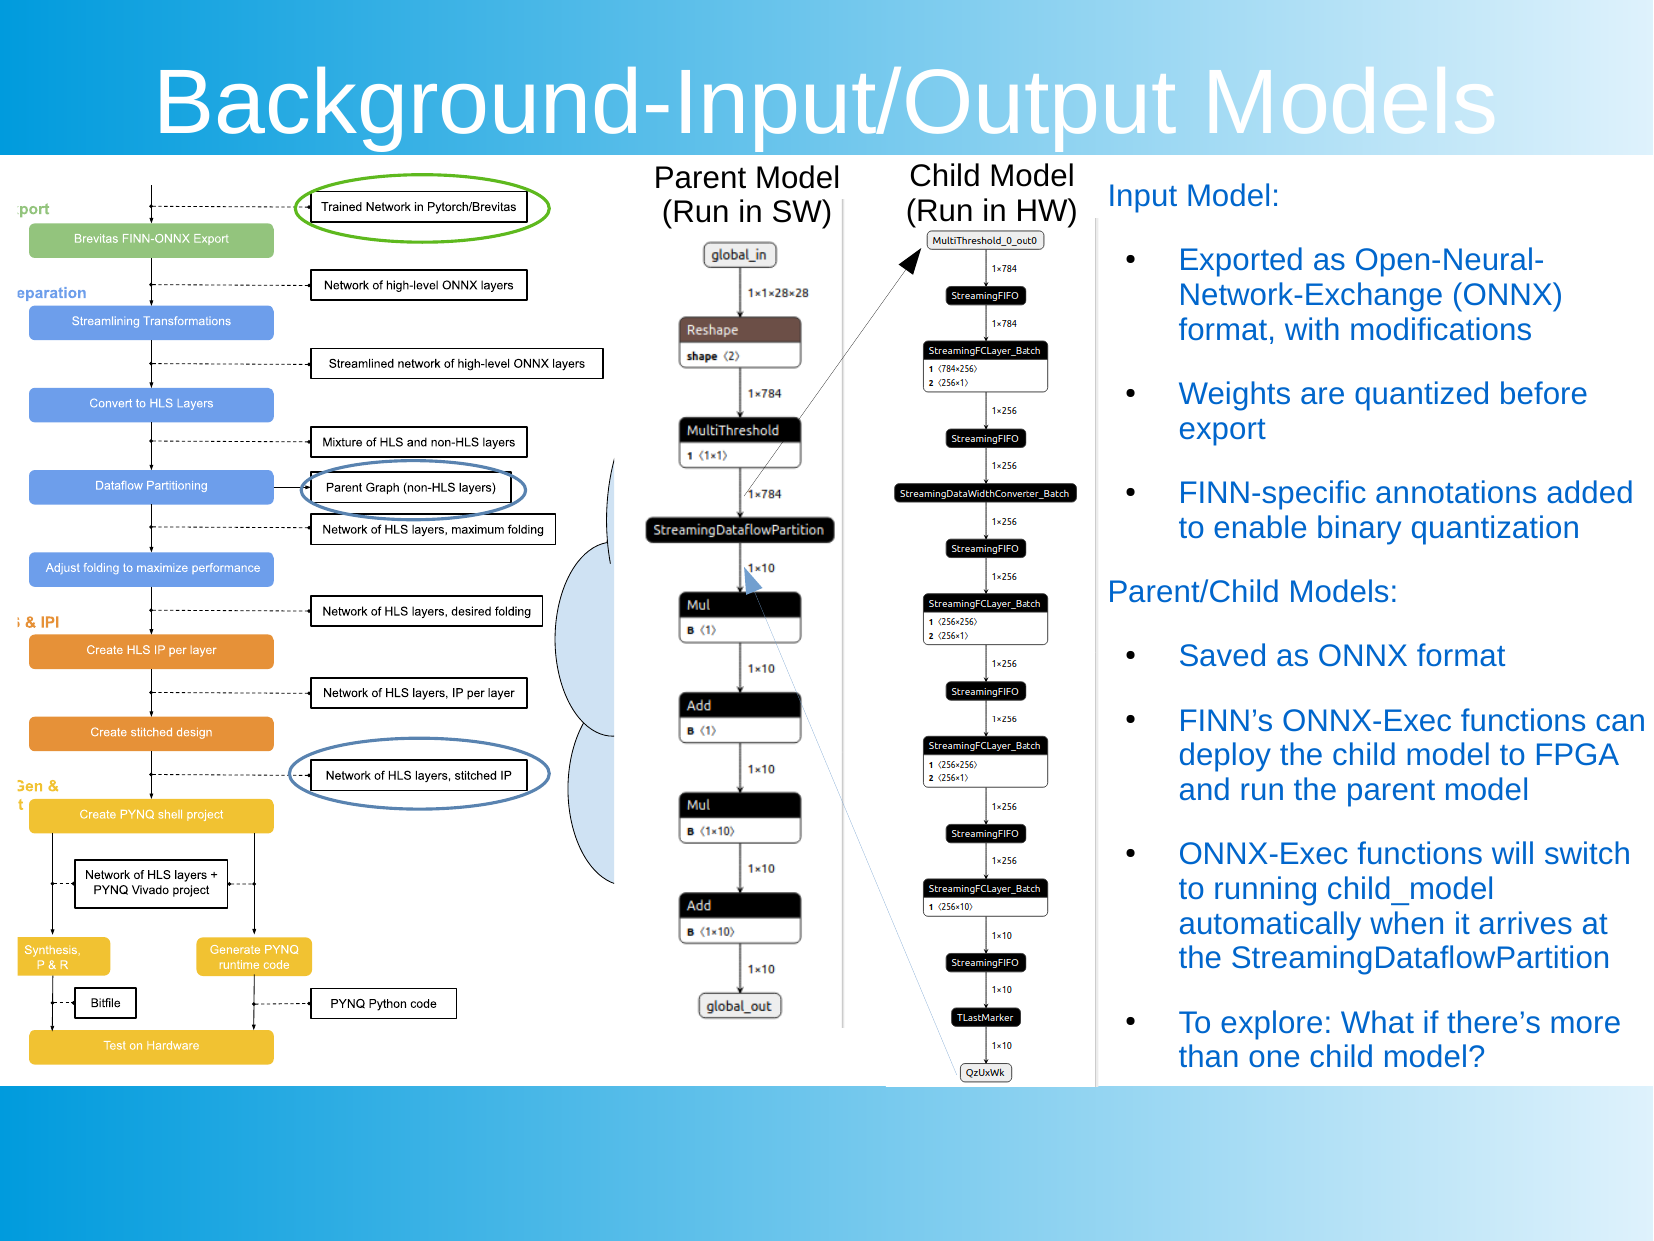

# Background-Input/Output Models
Child Model
(Run in HW)
Parent Model
(Run in SW)
Input Model:
Exported as Open-Neural-Network-Exchange (ONNX) format, with modifications
Weights are quantized before export
FINN-specific annotations added to enable binary quantization
Parent/Child Models:
Saved as ONNX format
FINN’s ONNX-Exec functions can deploy the child model to FPGA and run the parent model
ONNX-Exec functions will switch to running child_model automatically when it arrives at the StreamingDataflowPartition
To explore: What if there’s more than one child model?